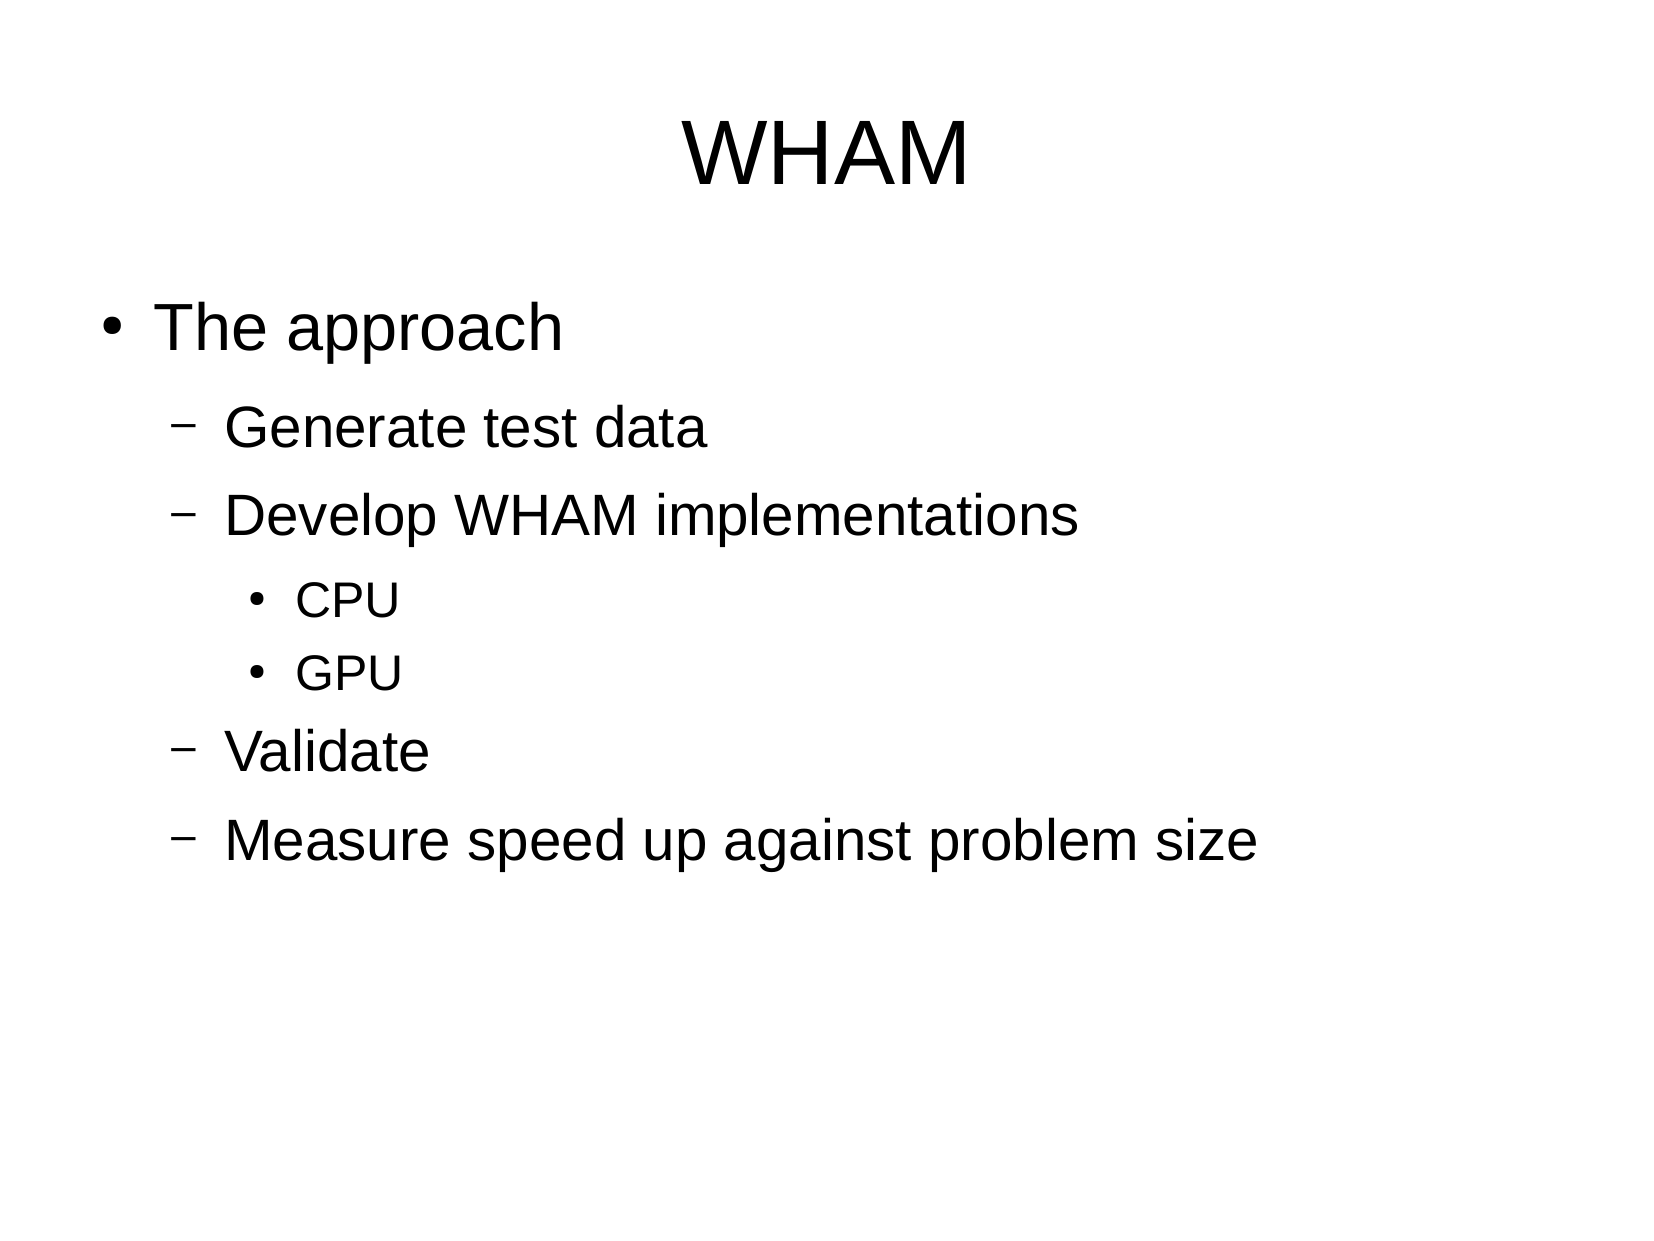

# WHAM
The approach
Generate test data
Develop WHAM implementations
CPU
GPU
Validate
Measure speed up against problem size